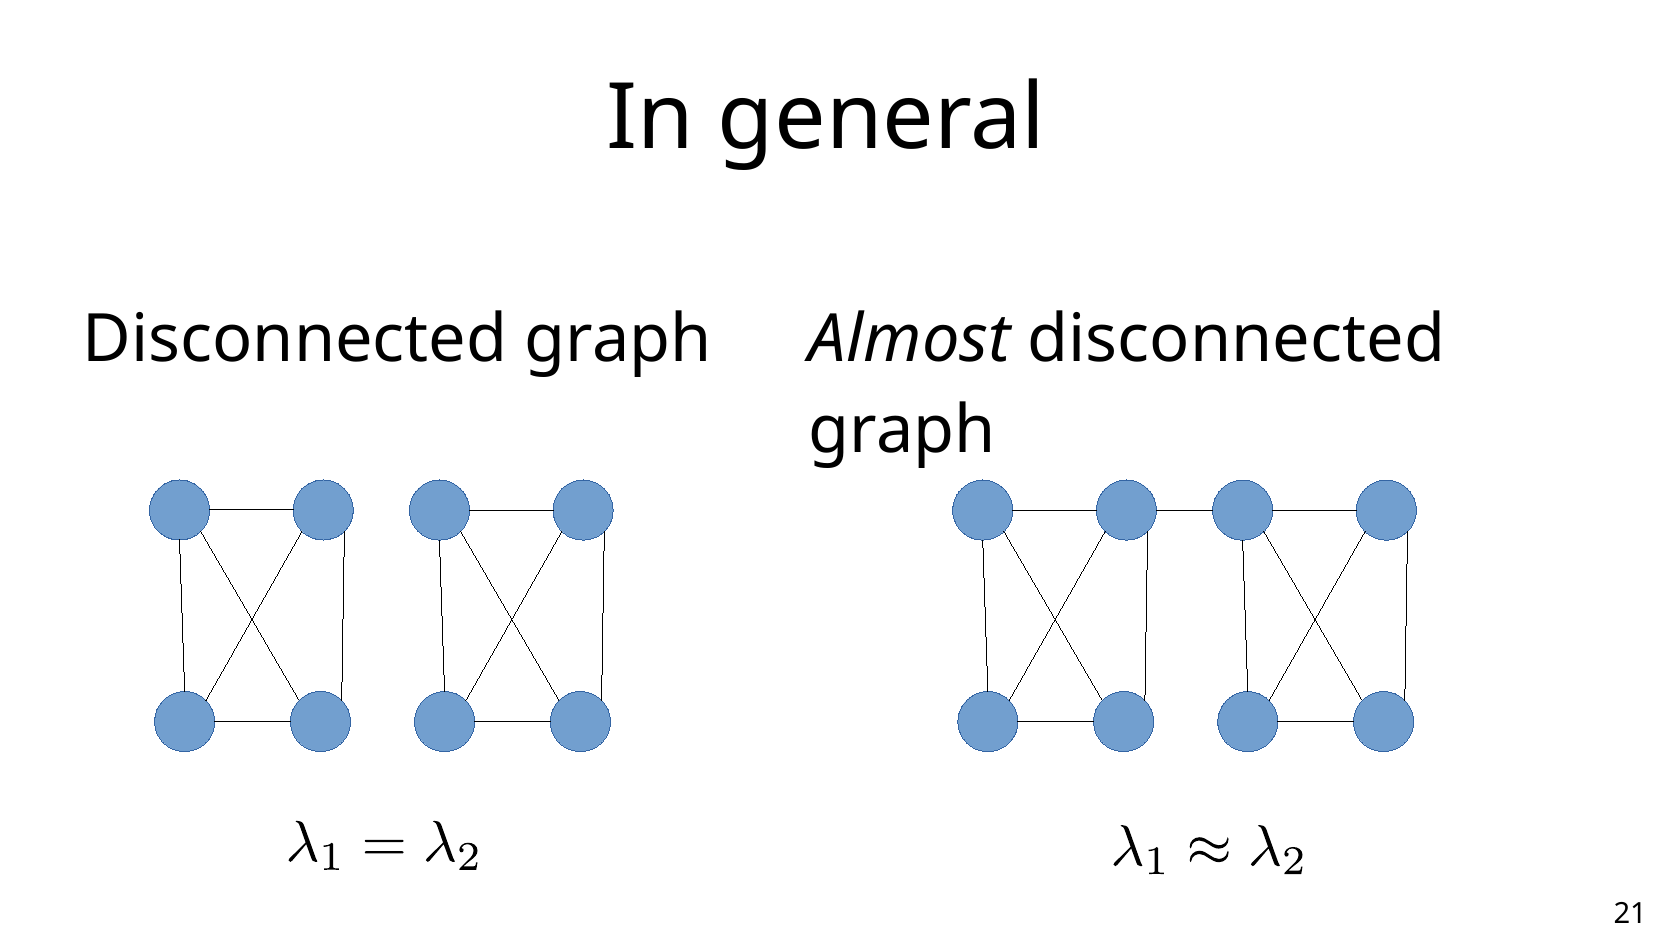

# In general
Disconnected graph
Almost disconnected graph
21
Small “eigengap”